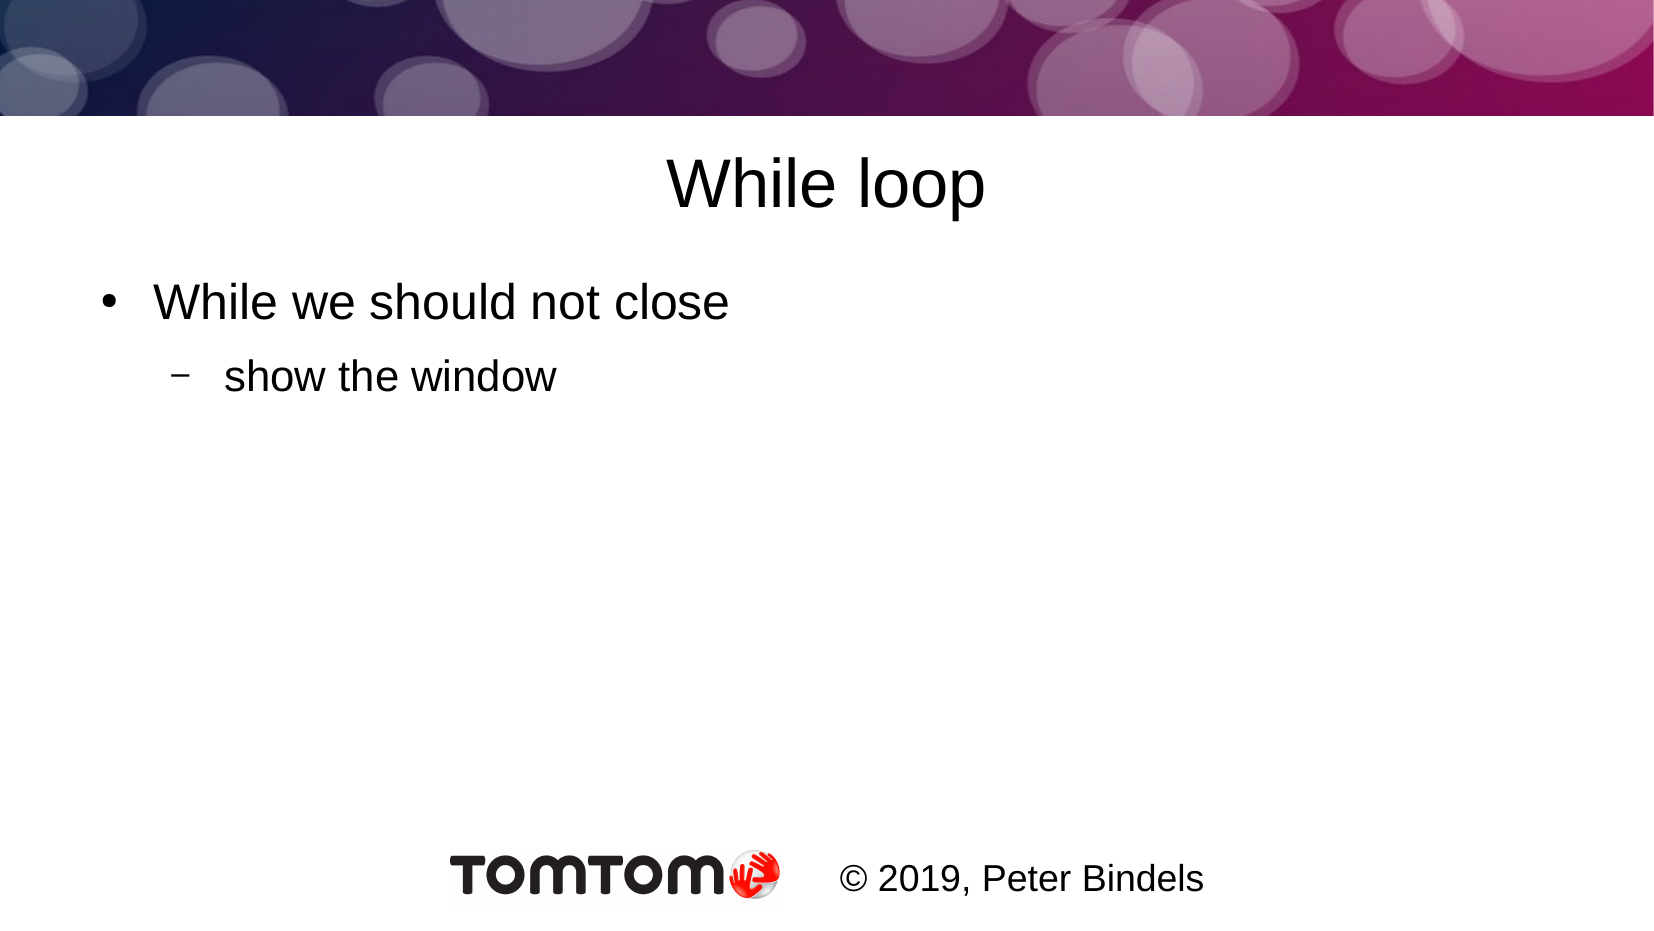

# While loop
While we should not close
show the window